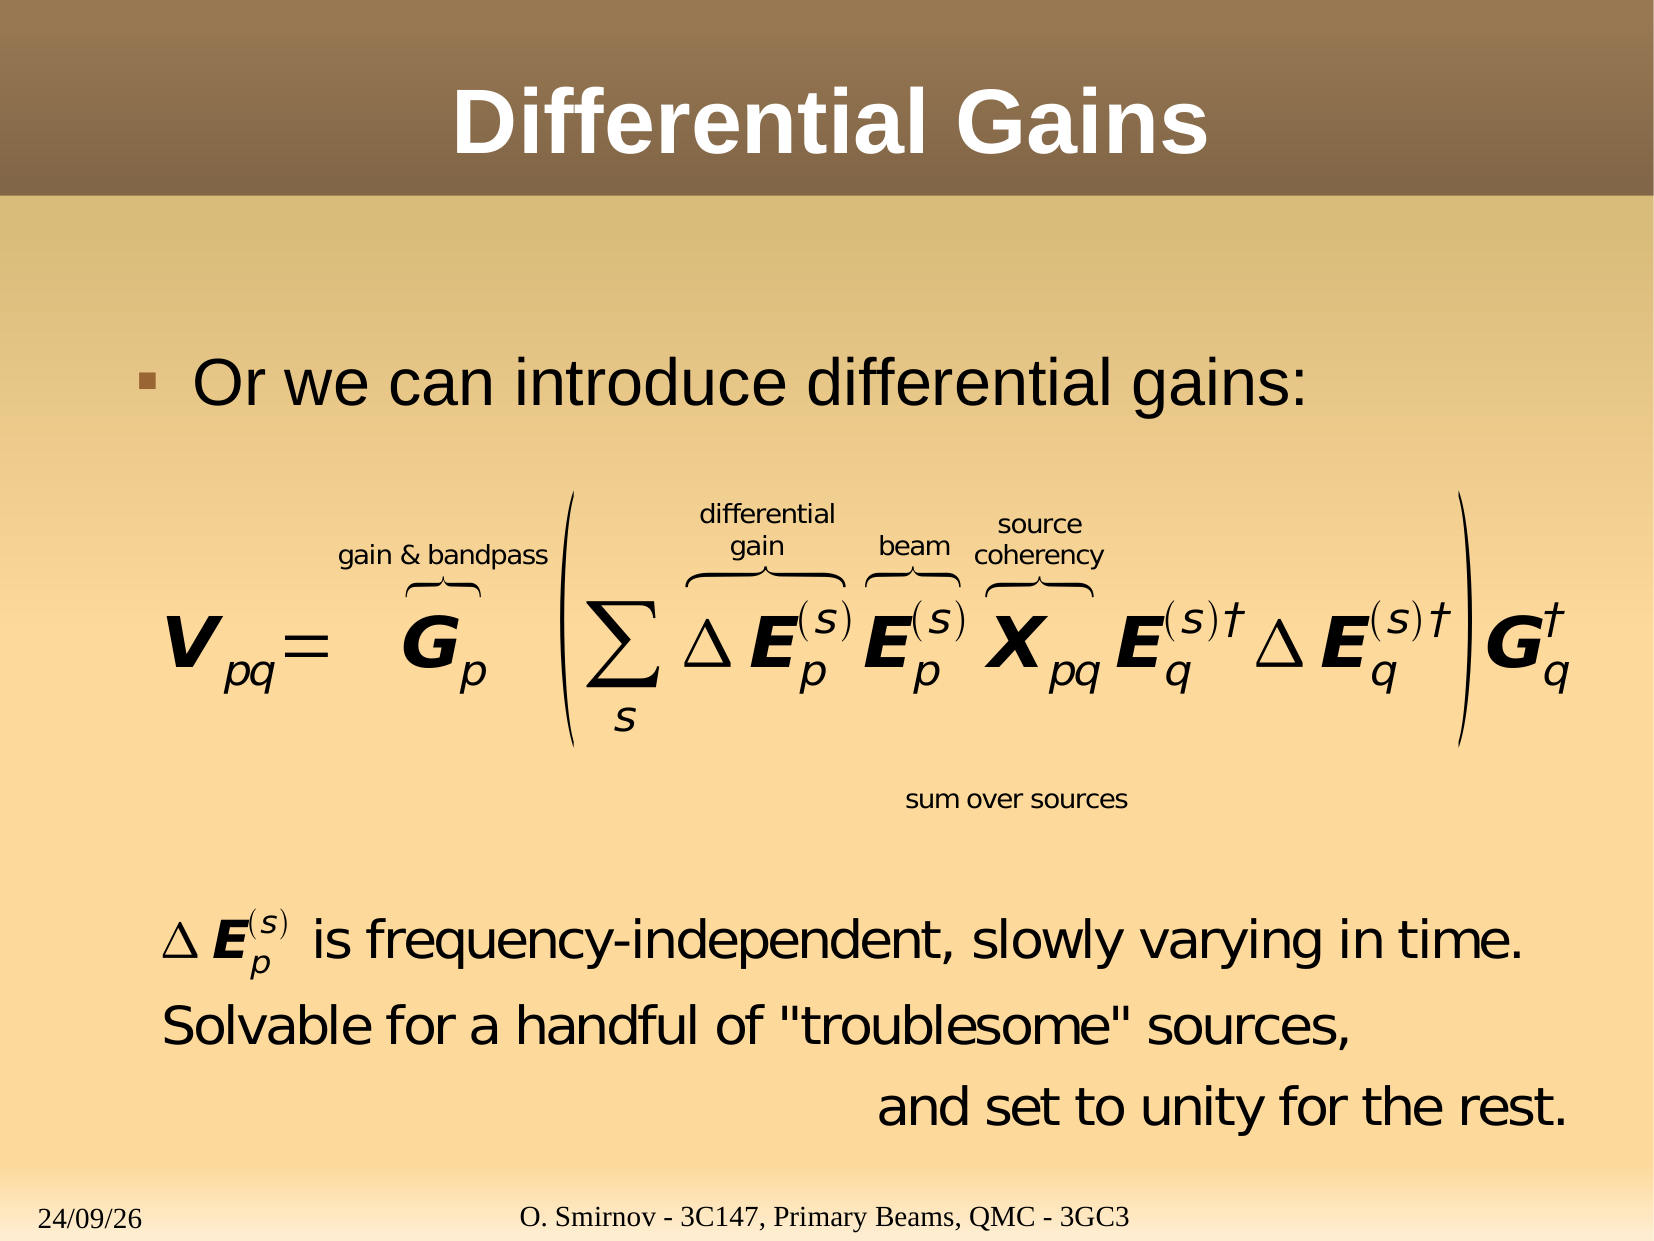

# Differential Gains
Or we can introduce differential gains:
O. Smirnov - 3C147, Primary Beams, QMC - 3GC3